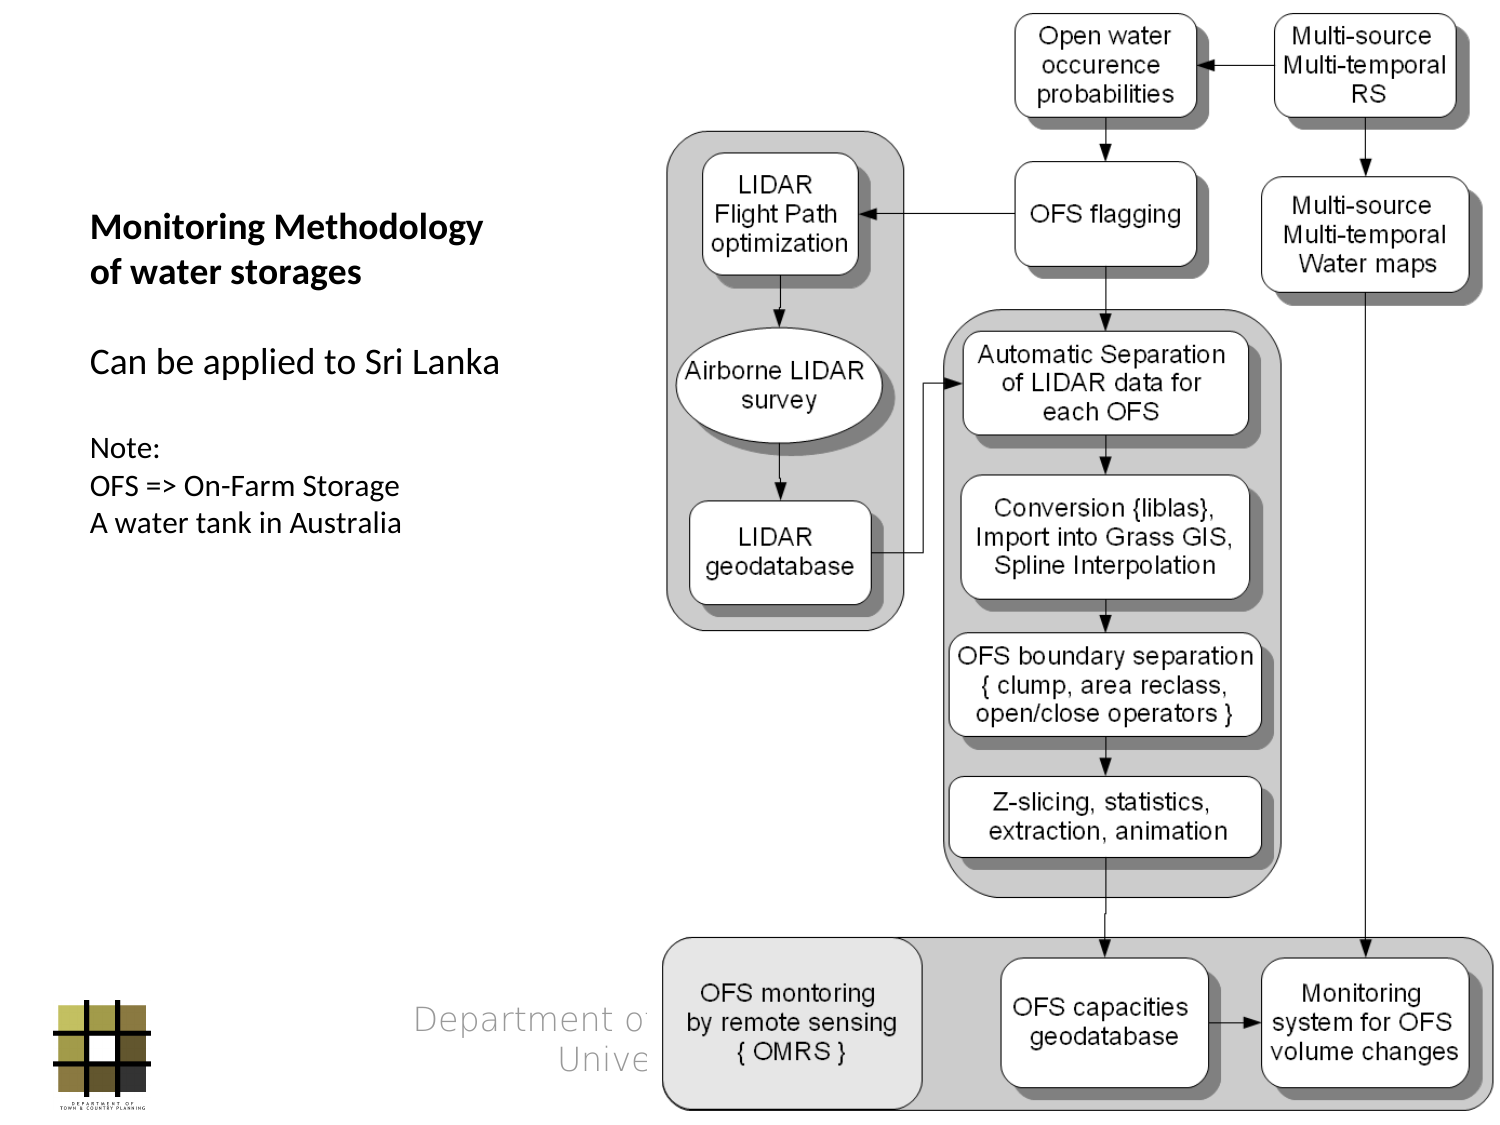

Monitoring Methodology
of water storages
Can be applied to Sri Lanka
Note:
OFS => On-Farm Storage
A water tank in Australia